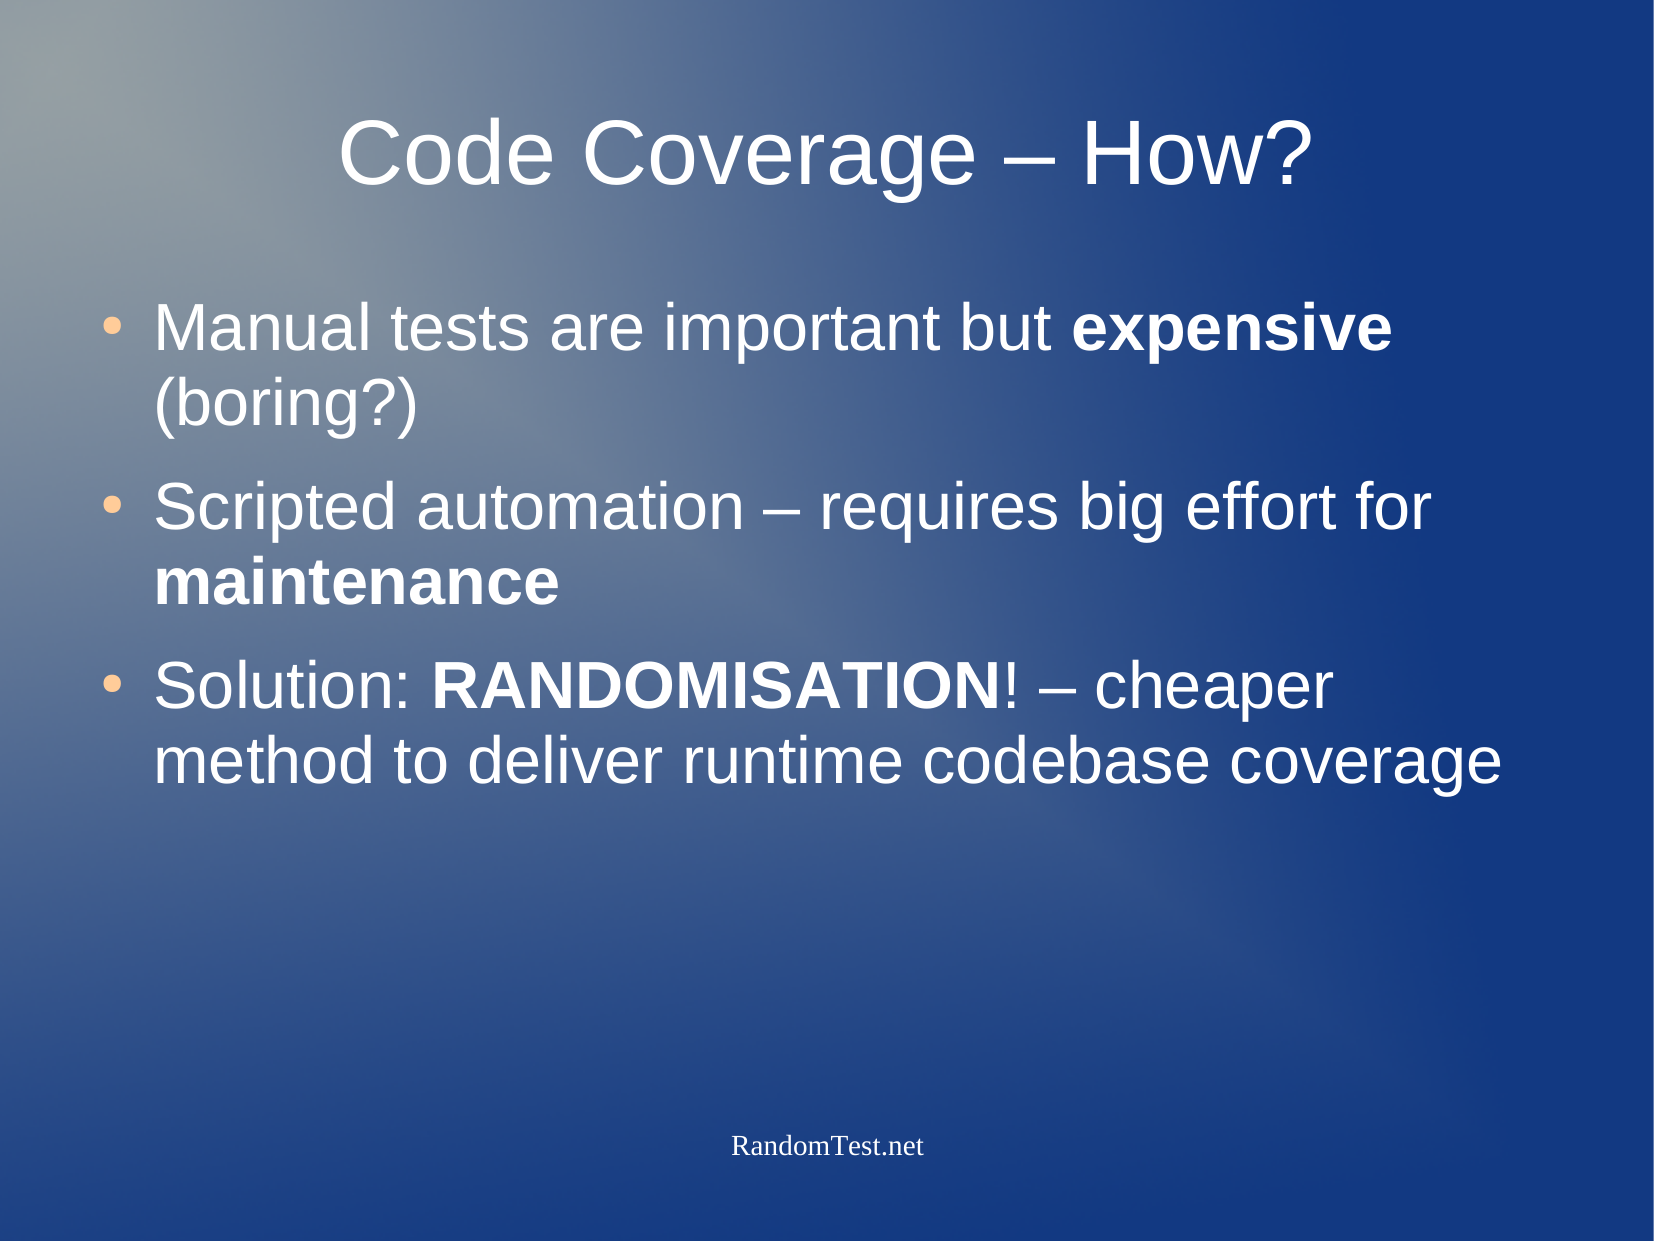

# Code Coverage – How?
Manual tests are important but expensive (boring?)
Scripted automation – requires big effort for maintenance
Solution: RANDOMISATION! – cheaper method to deliver runtime codebase coverage
RandomTest.net